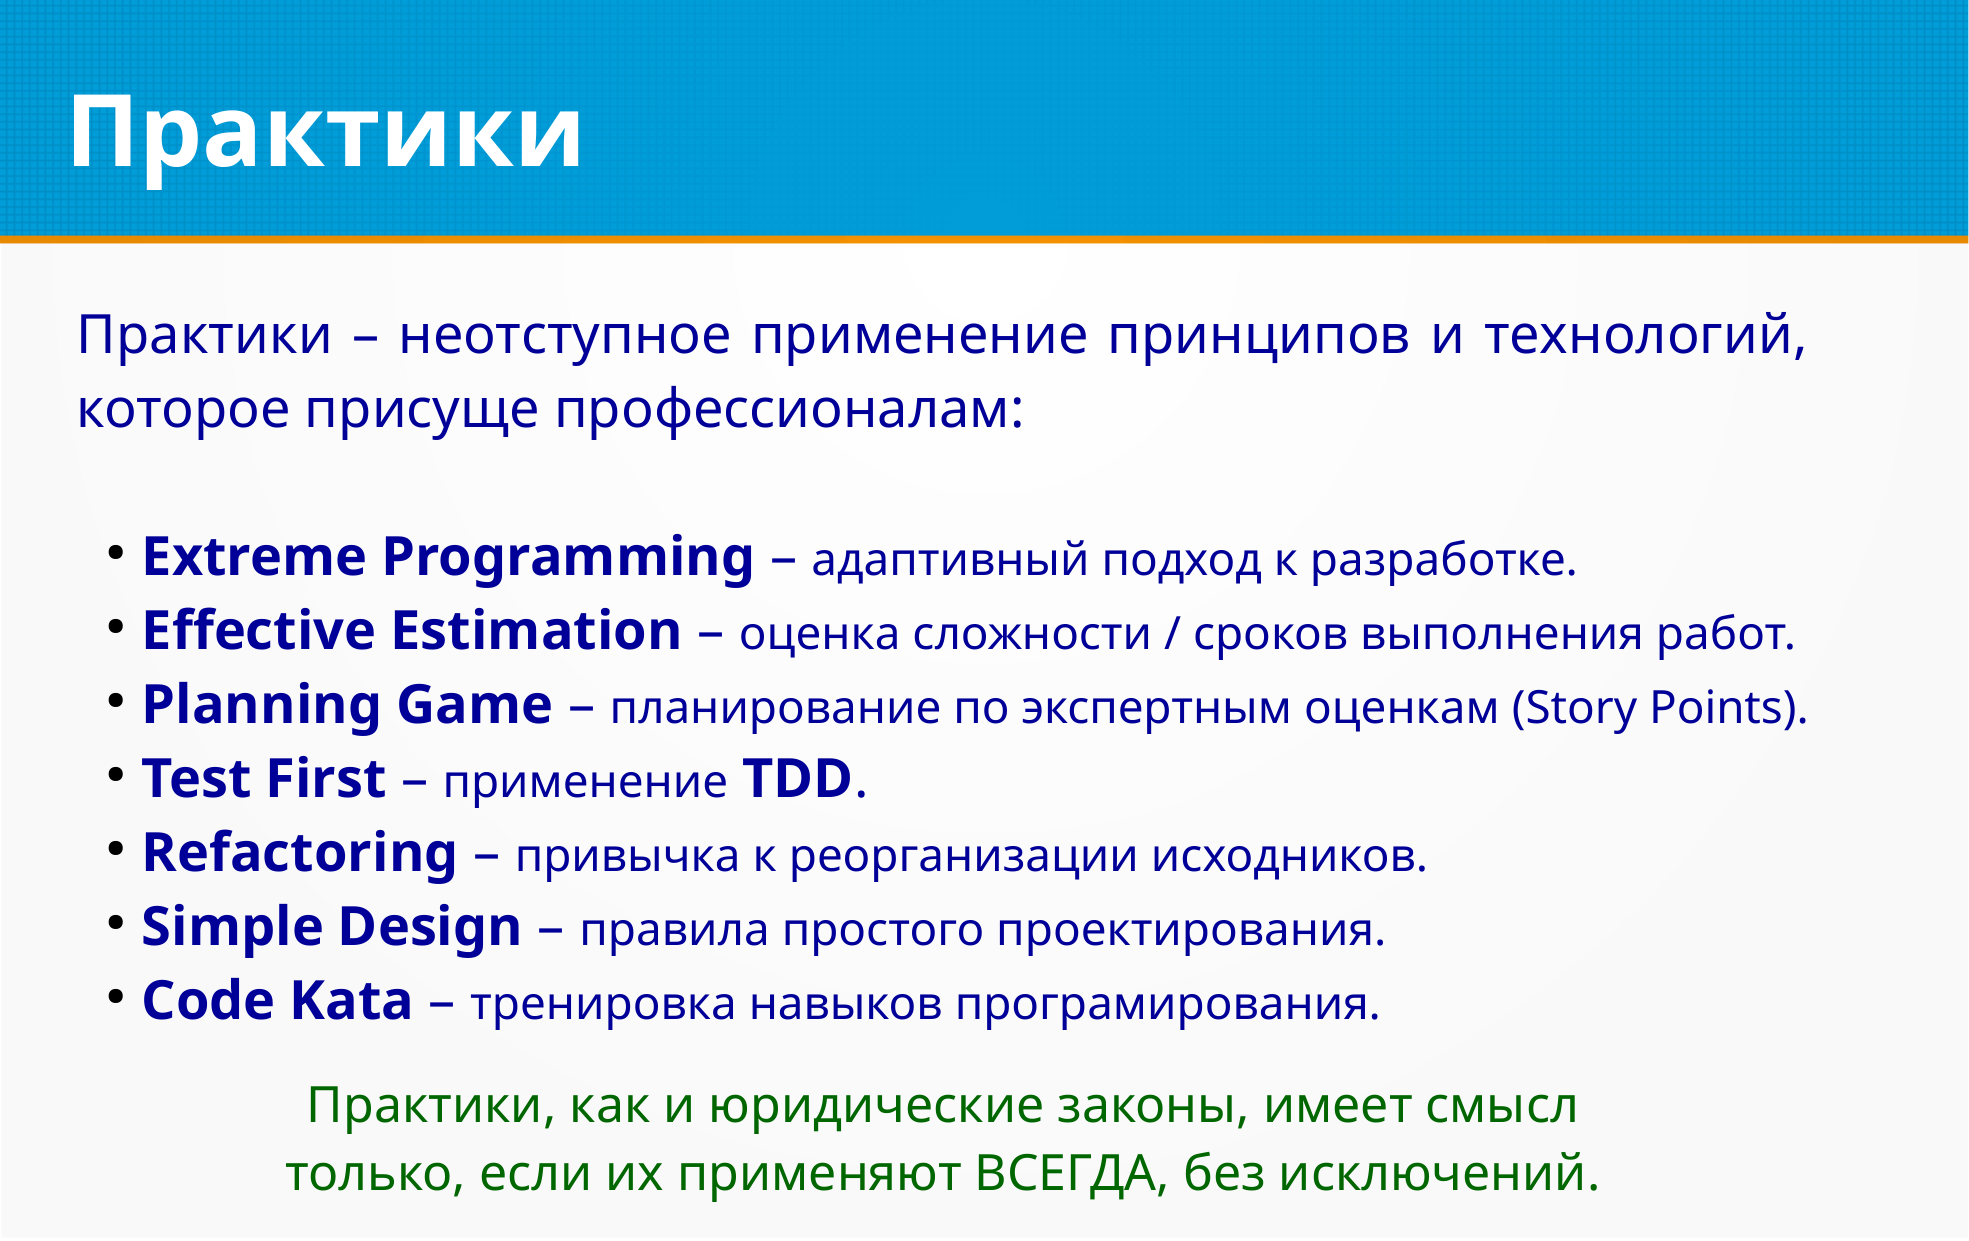

Практики
Практики – неотступное применение принципов и технологий, которое присуще профессионалам:
Extreme Programming – адаптивный подход к разработке.
Effective Estimation – оценка сложности / сроков выполнения работ.
Planning Game – планирование по экспертным оценкам (Story Points).
Test First – применение TDD.
Refactoring – привычка к реорганизации исходников.
Simple Design – правила простого проектирования.
Code Kata – тренировка навыков програмирования.
Практики, как и юридические законы, имеет смысл
только, если их применяют ВСЕГДА, без исключений.